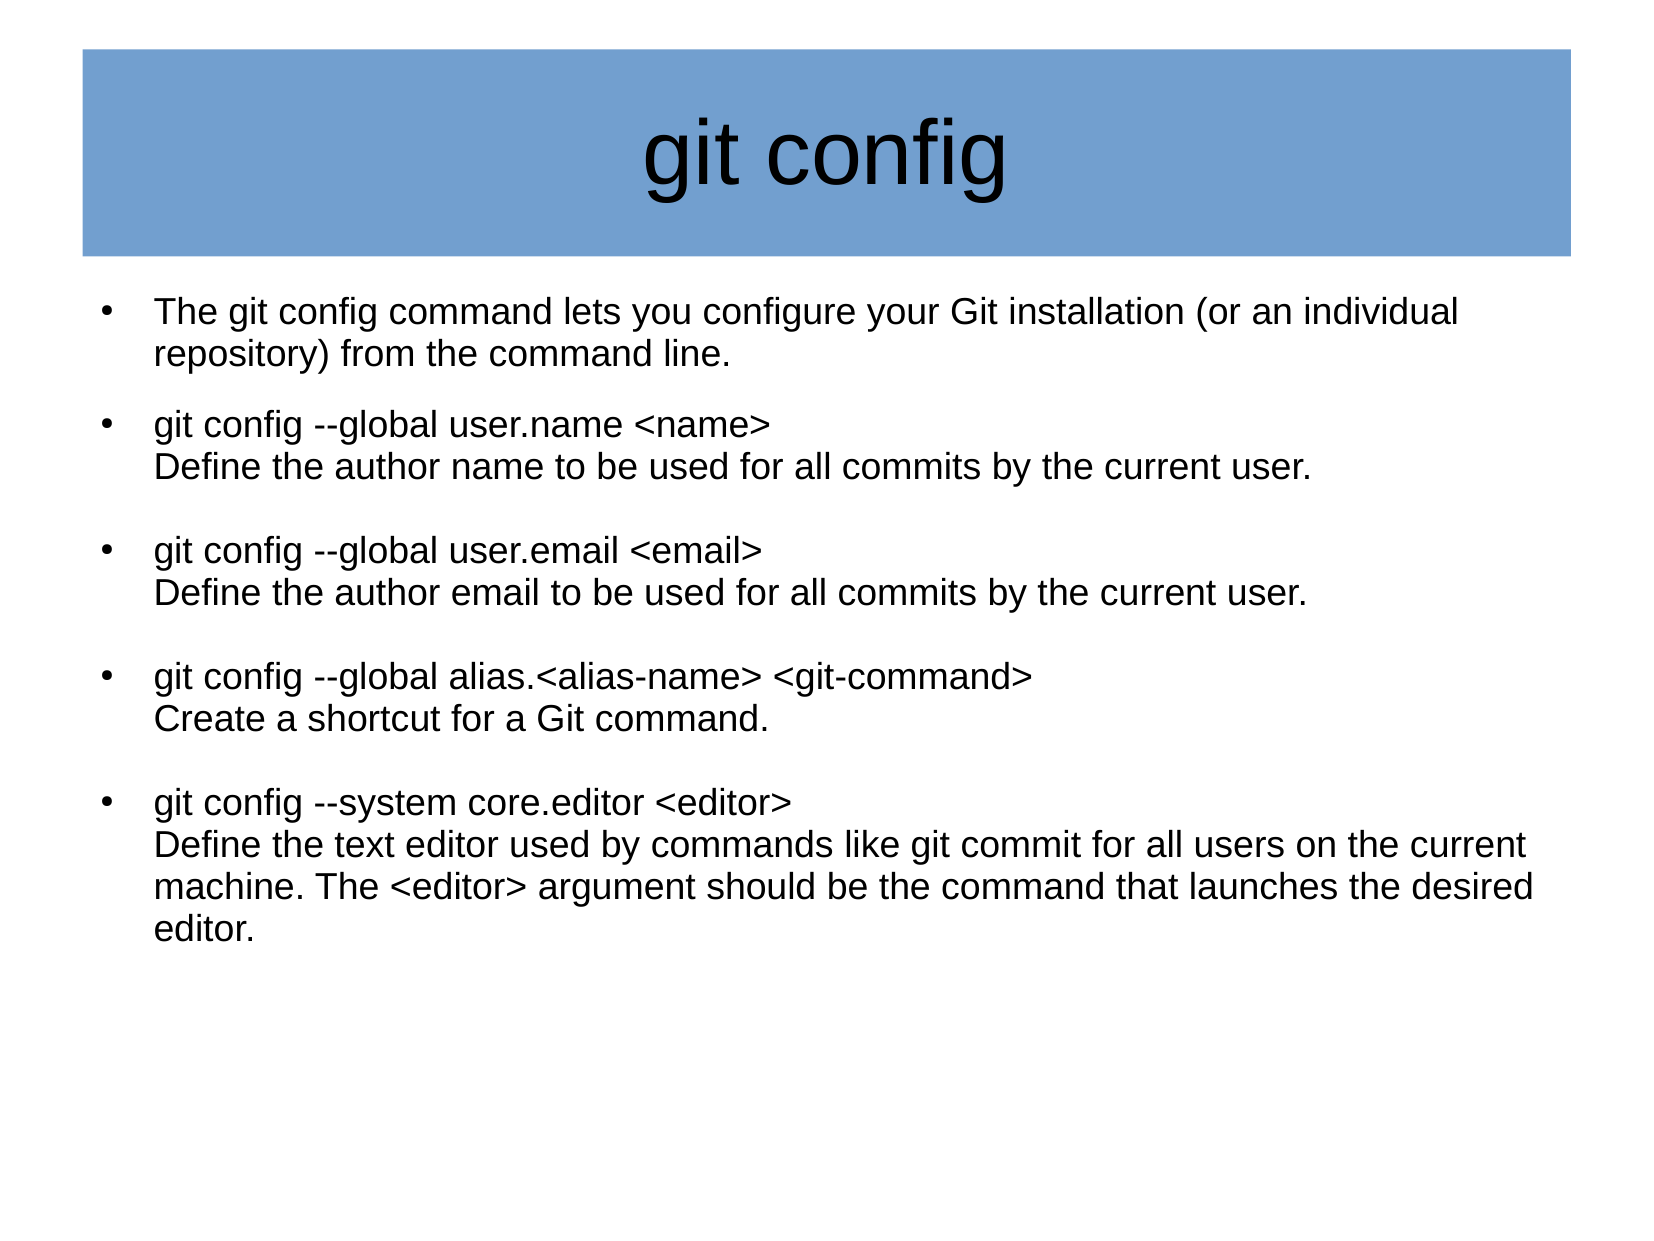

# git config
The git config command lets you configure your Git installation (or an individual repository) from the command line.
git config --global user.name <name>
Define the author name to be used for all commits by the current user.
git config --global user.email <email>
Define the author email to be used for all commits by the current user.
git config --global alias.<alias-name> <git-command>
Create a shortcut for a Git command.
git config --system core.editor <editor>
Define the text editor used by commands like git commit for all users on the current machine. The <editor> argument should be the command that launches the desired editor.